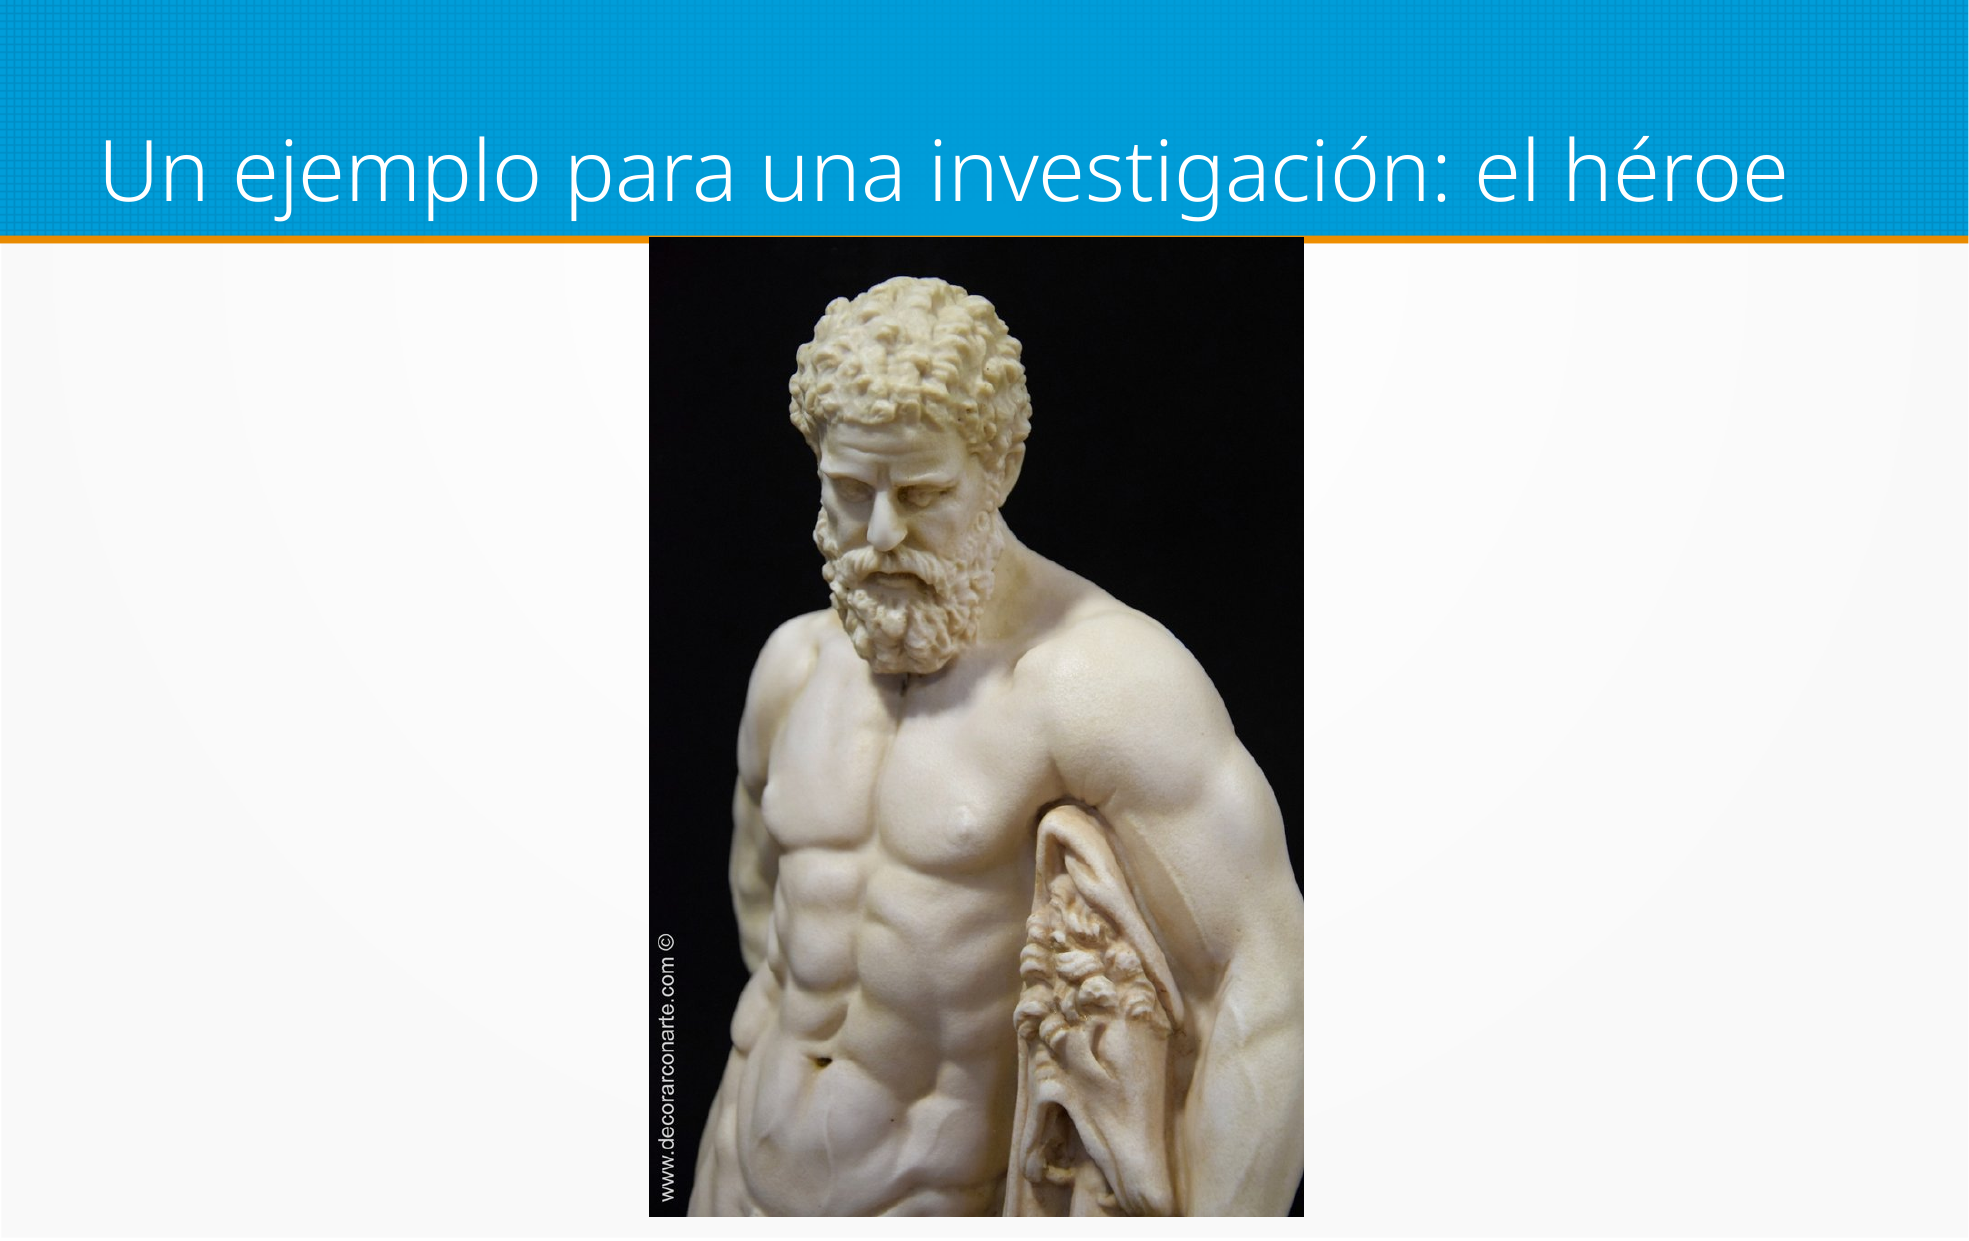

# Un ejemplo para una investigación: el héroe